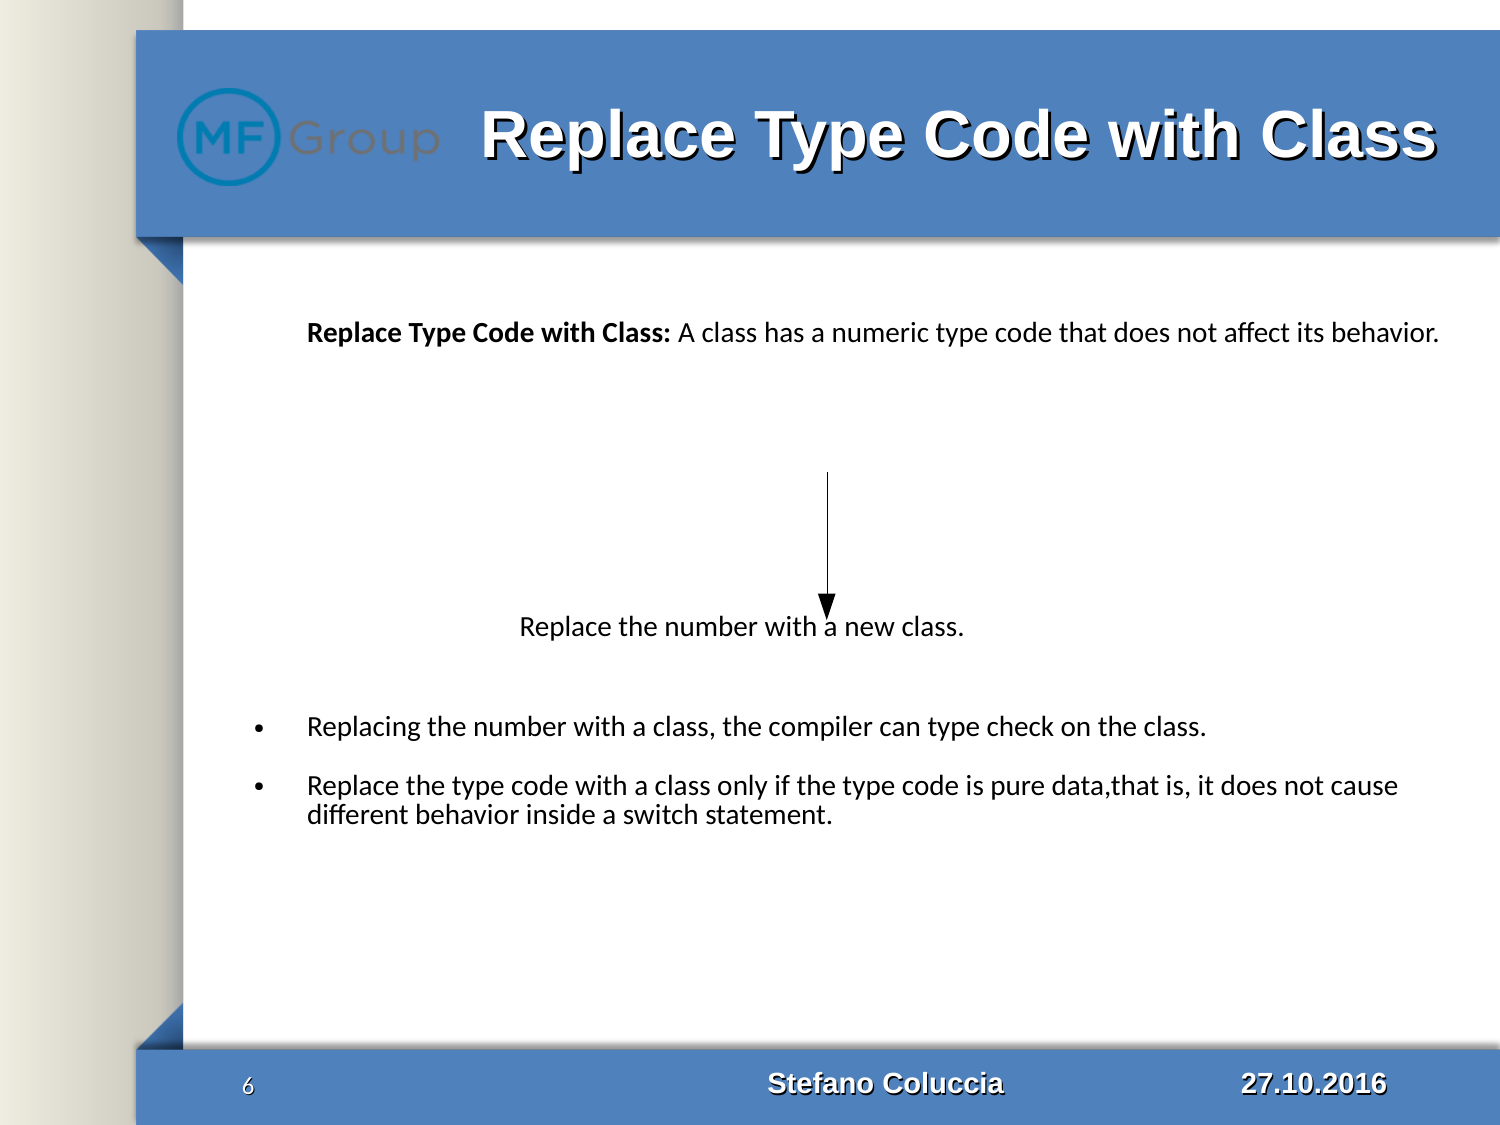

# Replace Type Code with Class
Replace Type Code with Class: A class has a numeric type code that does not affect its behavior.
Replace the number with a new class.
Replacing the number with a class, the compiler can type check on the class.
Replace the type code with a class only if the type code is pure data,that is, it does not cause different behavior inside a switch statement.
6
Stefano Coluccia
27.10.2016